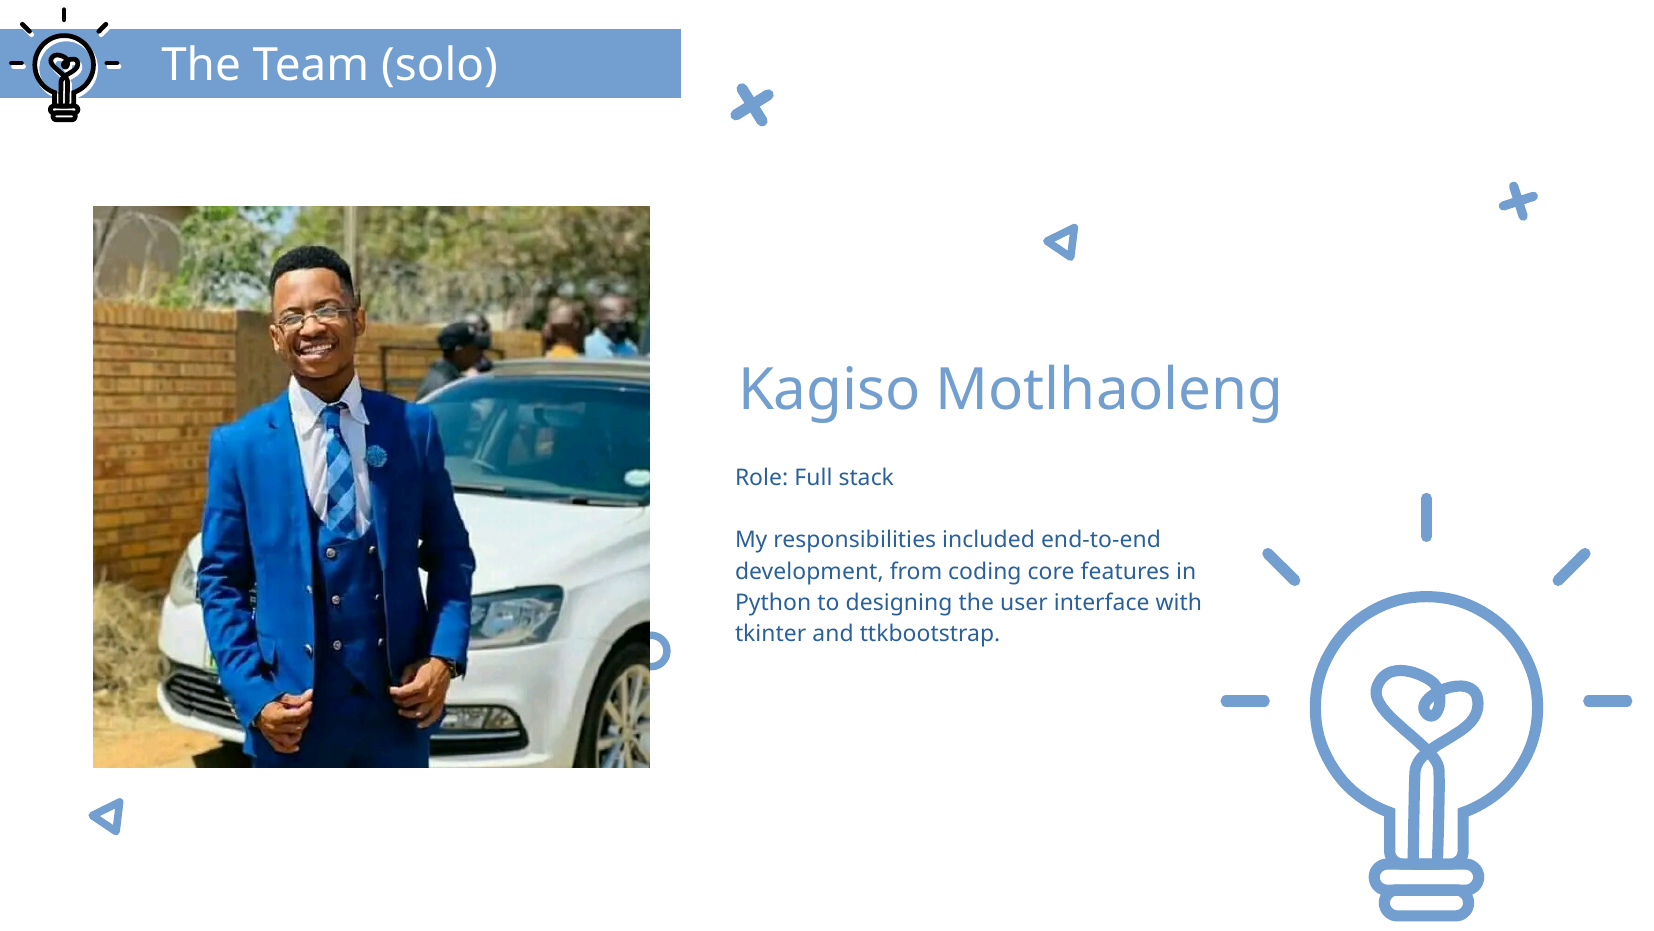

The Team (solo)
# Kagiso Motlhaoleng
Role: Full stack
My responsibilities included end-to-end development, from coding core features in Python to designing the user interface with tkinter and ttkbootstrap.